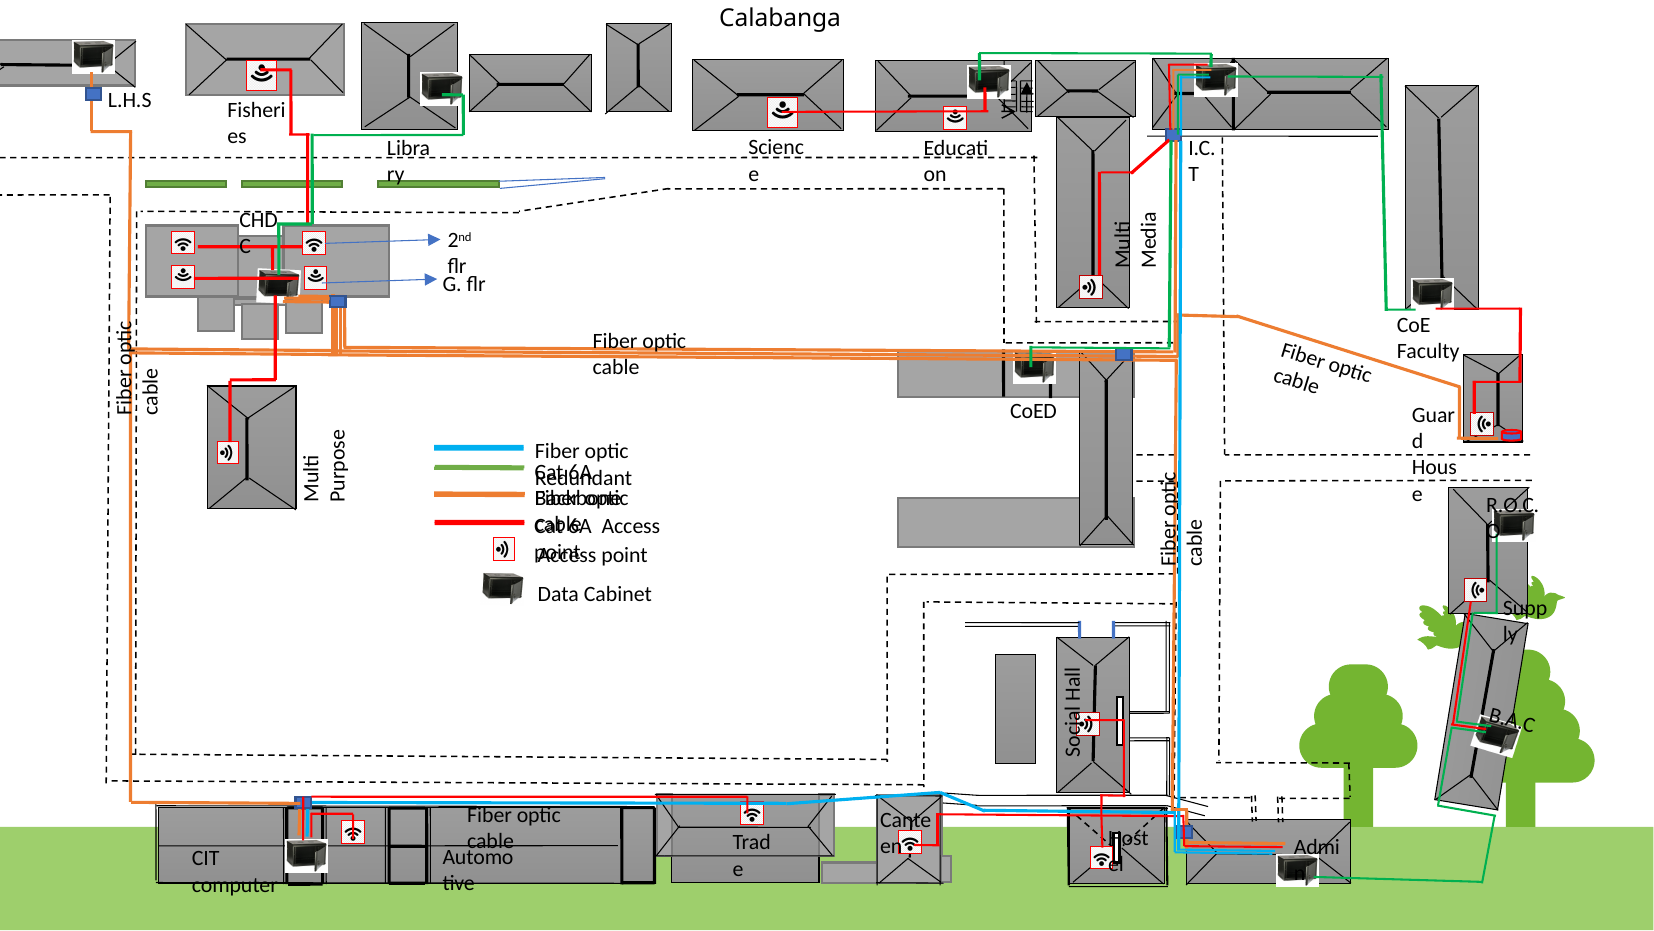

# Calabanga
L.H.S
Fisheries
Science
Library
Education
I.C.T
Multi Media
CHDC
2nd flr
G. flr
CoE Faculty
Fiber optic cable
Fiber optic cable
Fiber optic cable
CoED
Guard House
Multi Purpose
Fiber optic Redundant
Cat 6A Backbone
Fiber optic cable
Fiber optic cable
R.O.C.O
Cat 6A Access point
 Access point
 Data Cabinet
Supply
Social Hall
B.A.C
Fiber optic cable
Canteen
Hostel
Trade
Admin
Automotive
CIT computer